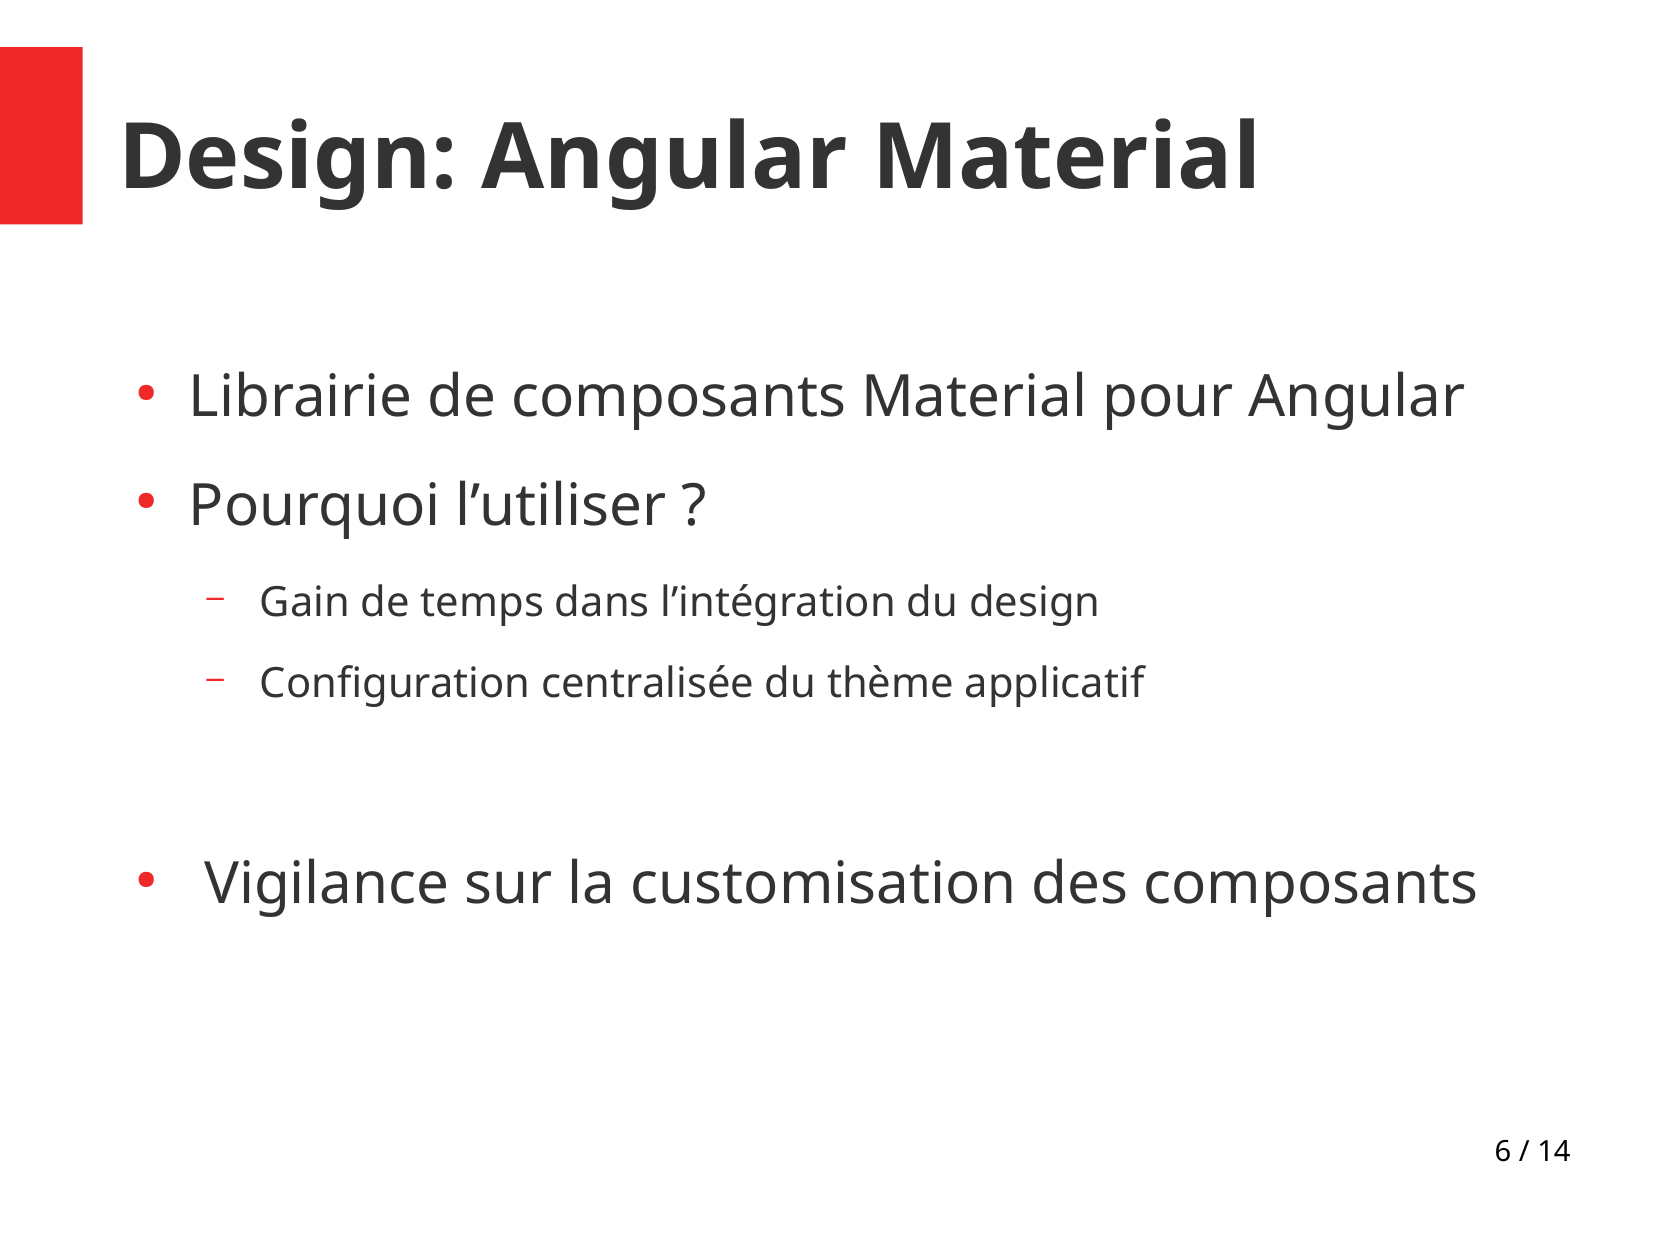

# Design: Angular Material
Librairie de composants Material pour Angular
Pourquoi l’utiliser ?
Gain de temps dans l’intégration du design
Configuration centralisée du thème applicatif
 Vigilance sur la customisation des composants
6